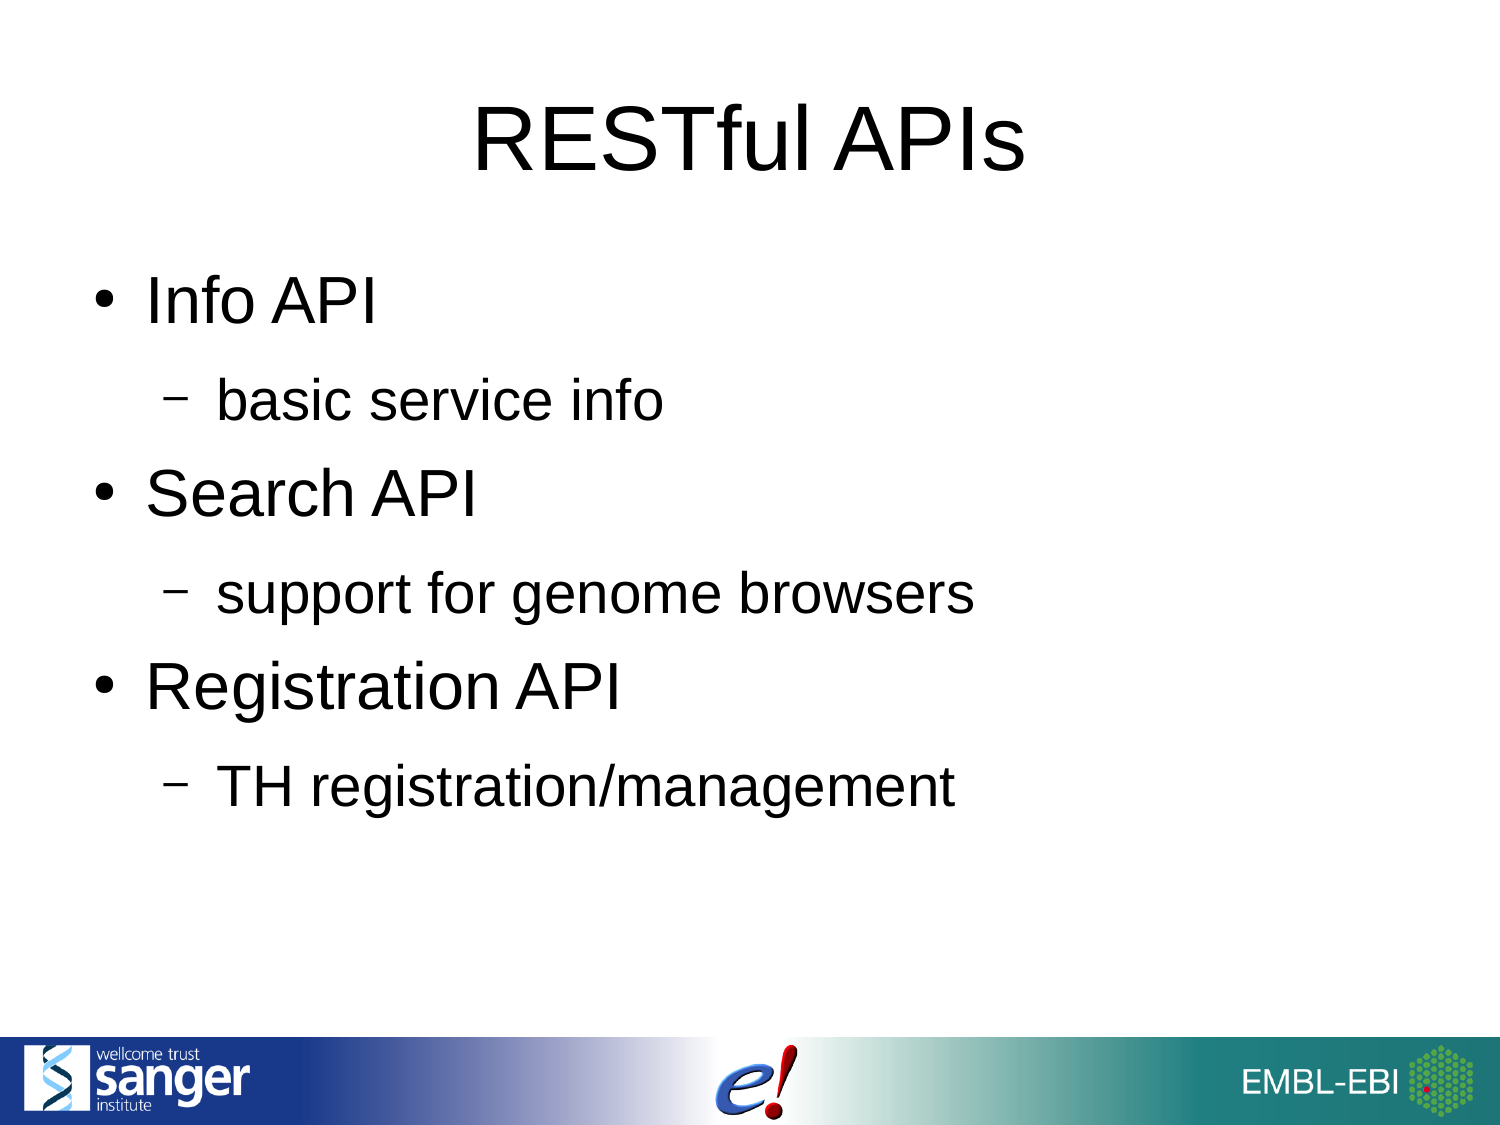

# RESTful APIs
Info API
basic service info
Search API
support for genome browsers
Registration API
TH registration/management